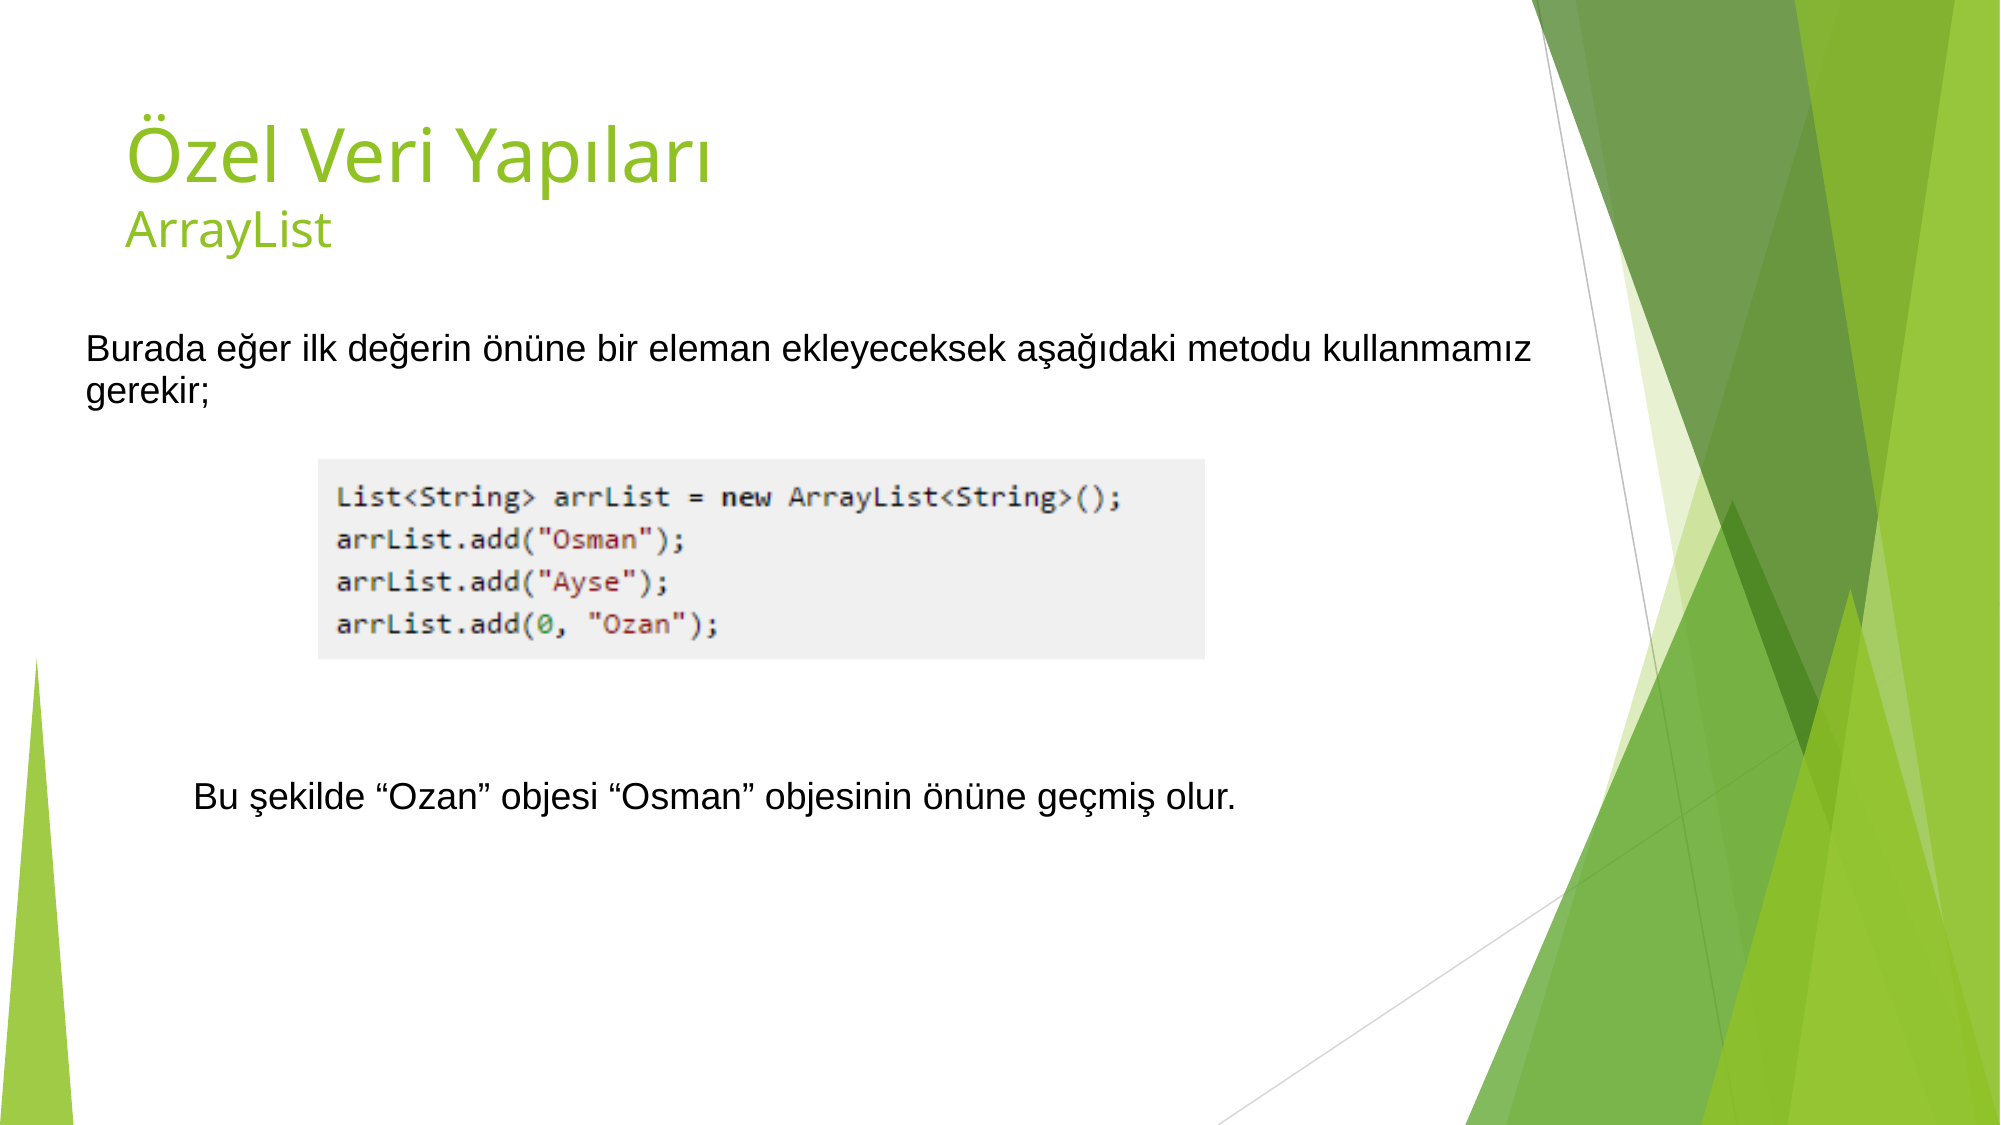

# Özel Veri Yapıları ArrayList
Burada eğer ilk değerin önüne bir eleman ekleyeceksek aşağıdaki metodu kullanmamız gerekir;
Bu şekilde “Ozan” objesi “Osman” objesinin önüne geçmiş olur.